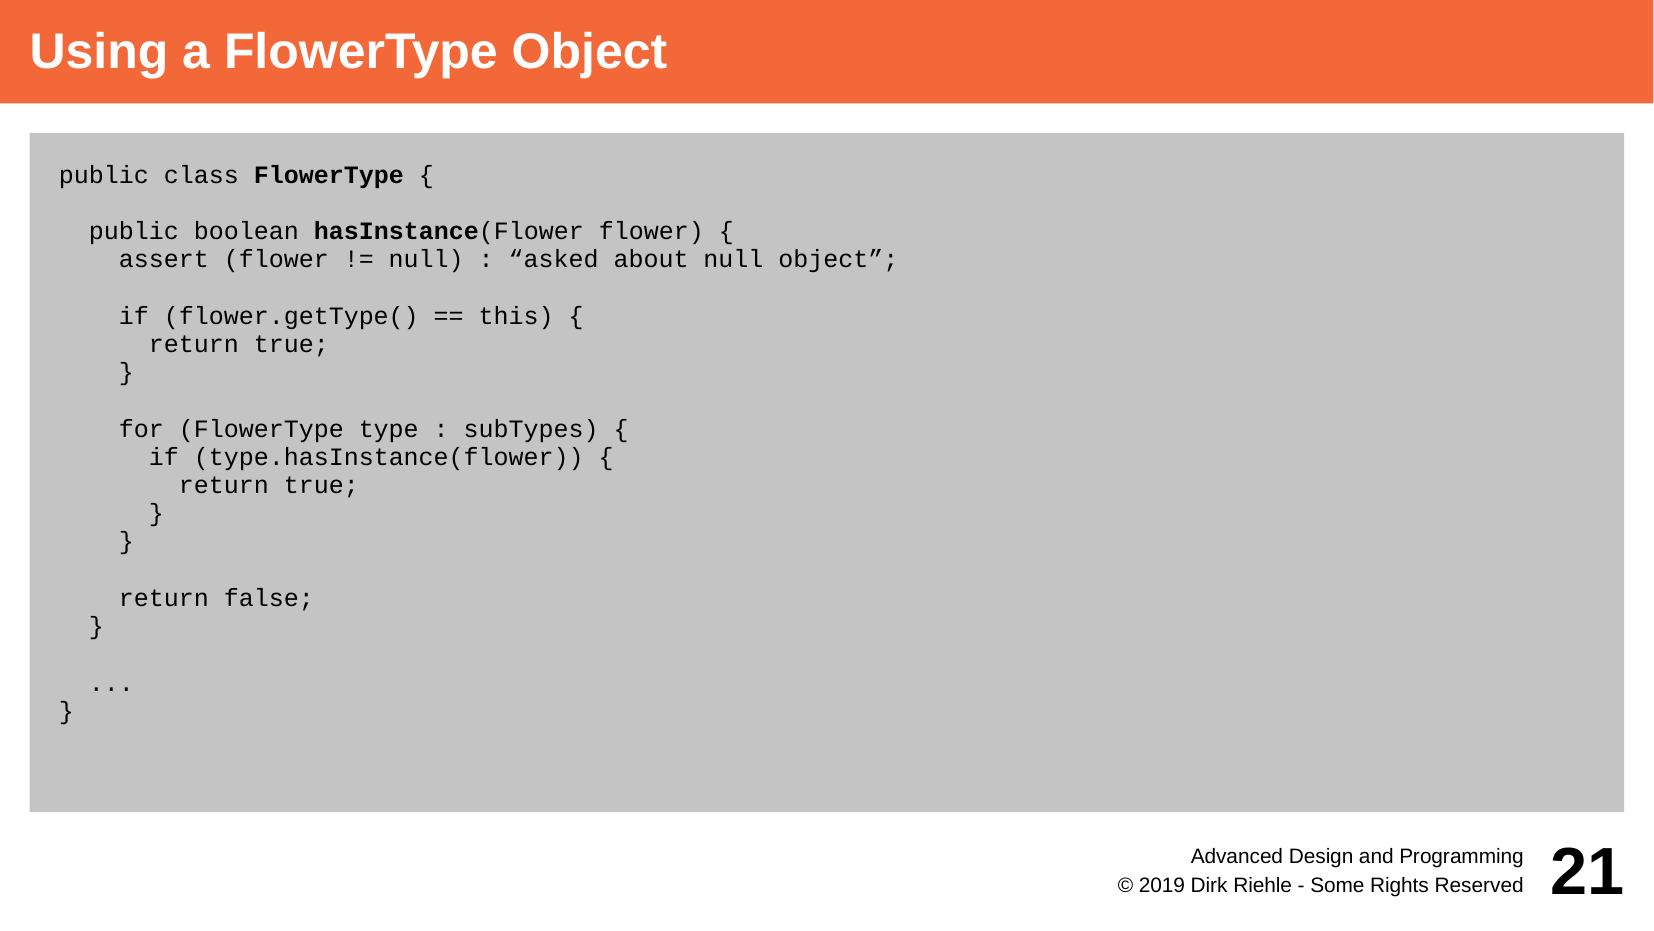

# Using a FlowerType Object
public class FlowerType {
 public boolean hasInstance(Flower flower) {
 assert (flower != null) : “asked about null object”;
 if (flower.getType() == this) {
 return true;
 }
 for (FlowerType type : subTypes) {
 if (type.hasInstance(flower)) {
 return true;
 }
 }
 return false;
 }
 ...
}
Advanced Design and Programming
21
© 2019 Dirk Riehle - Some Rights Reserved